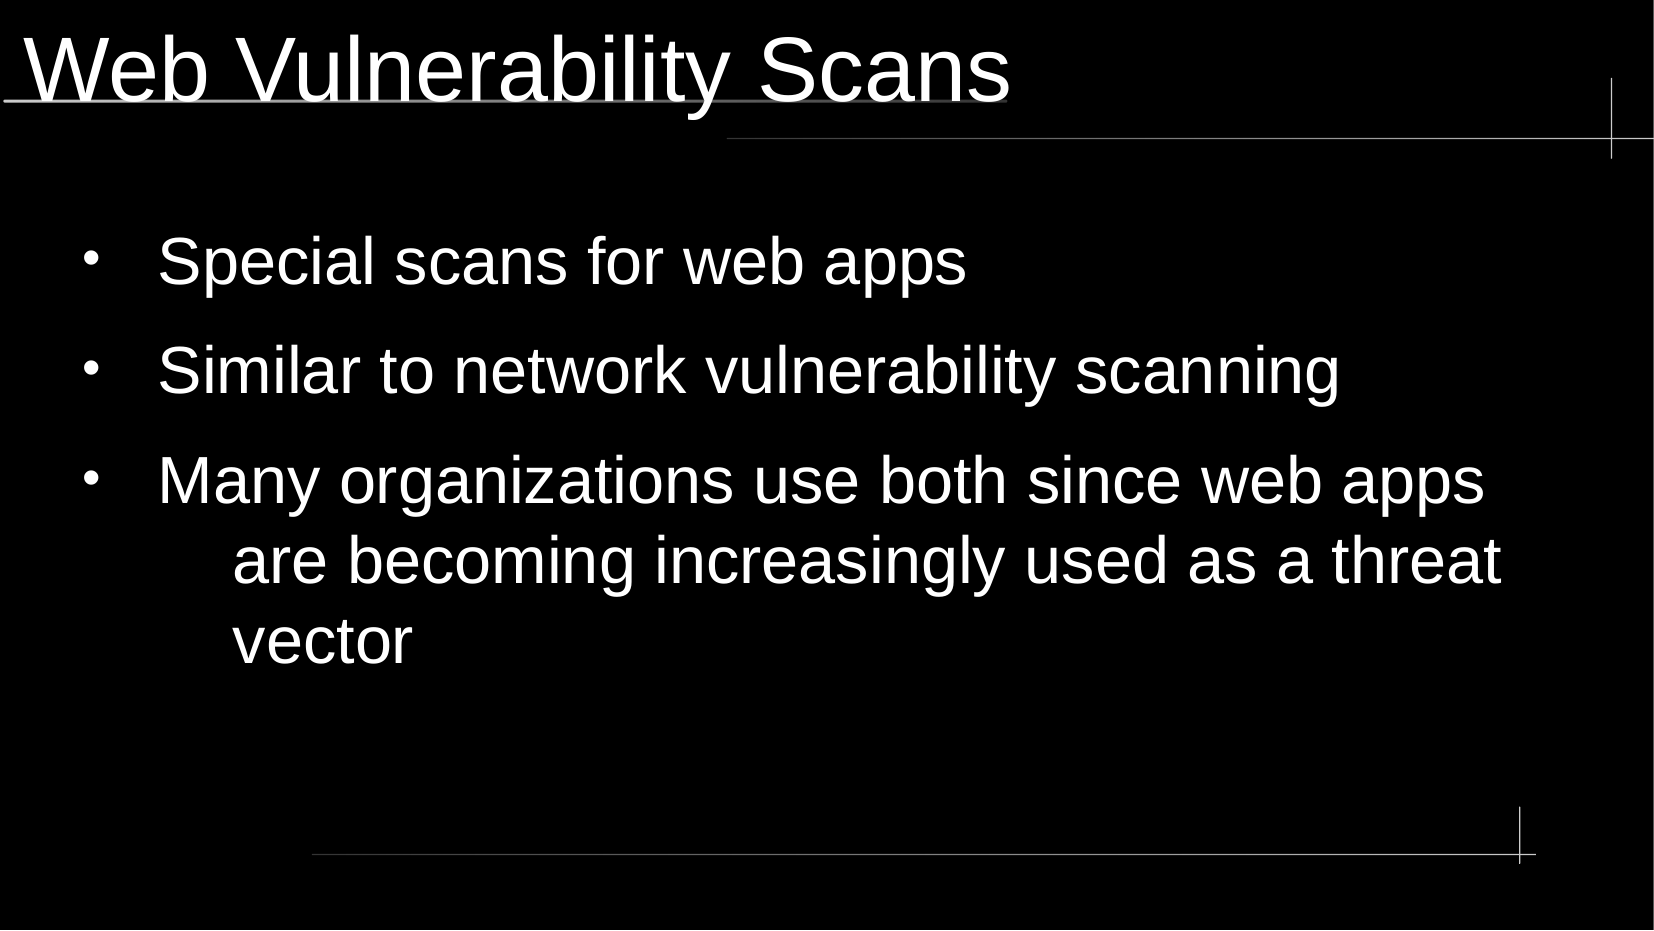

# Web Vulnerability Scans
Special scans for web apps
Similar to network vulnerability scanning
Many organizations use both since web apps are becoming increasingly used as a threat vector